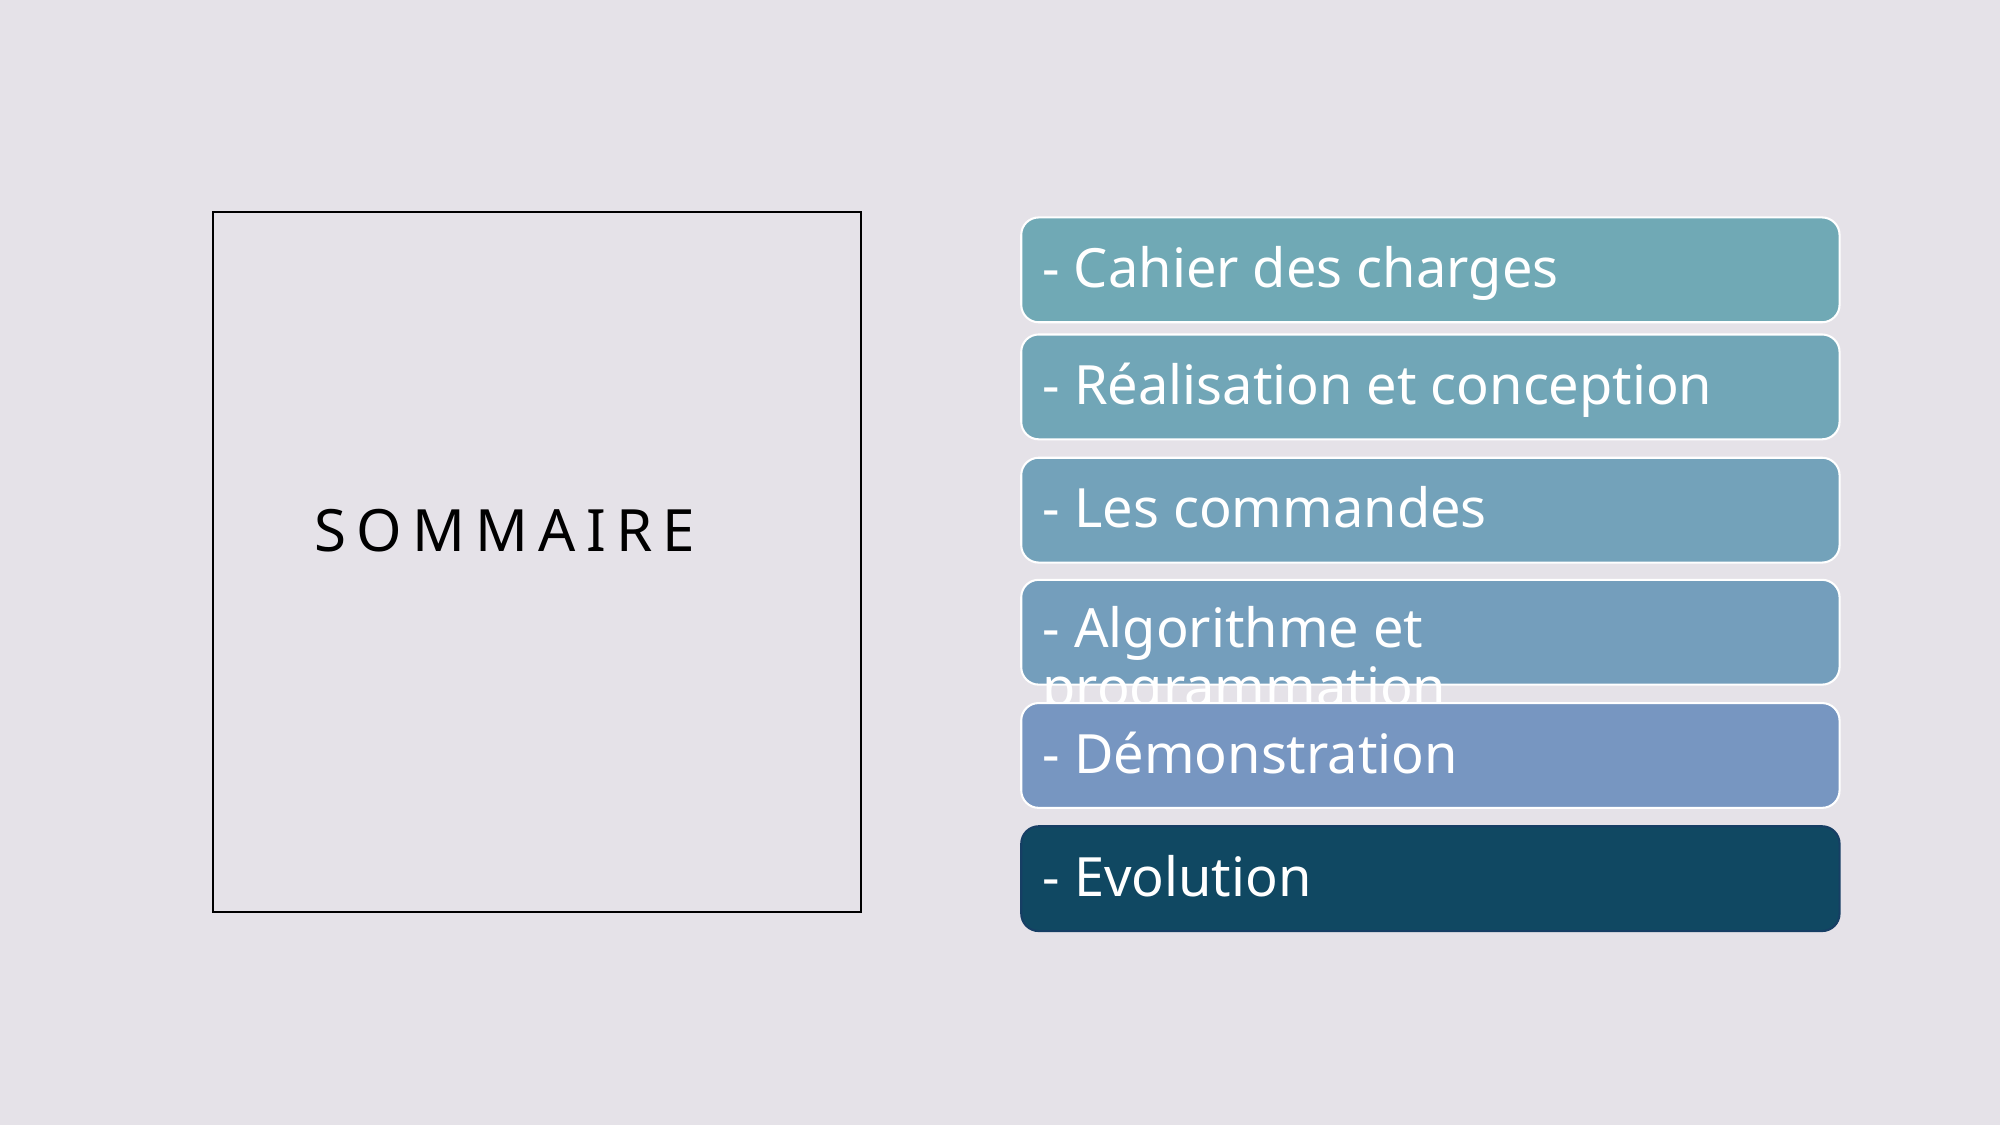

- Cahier des charges
- Réalisation et conception
- Les commandes
- Algorithme et programmation
- Démonstration
SOMMAIRE
- Evolution